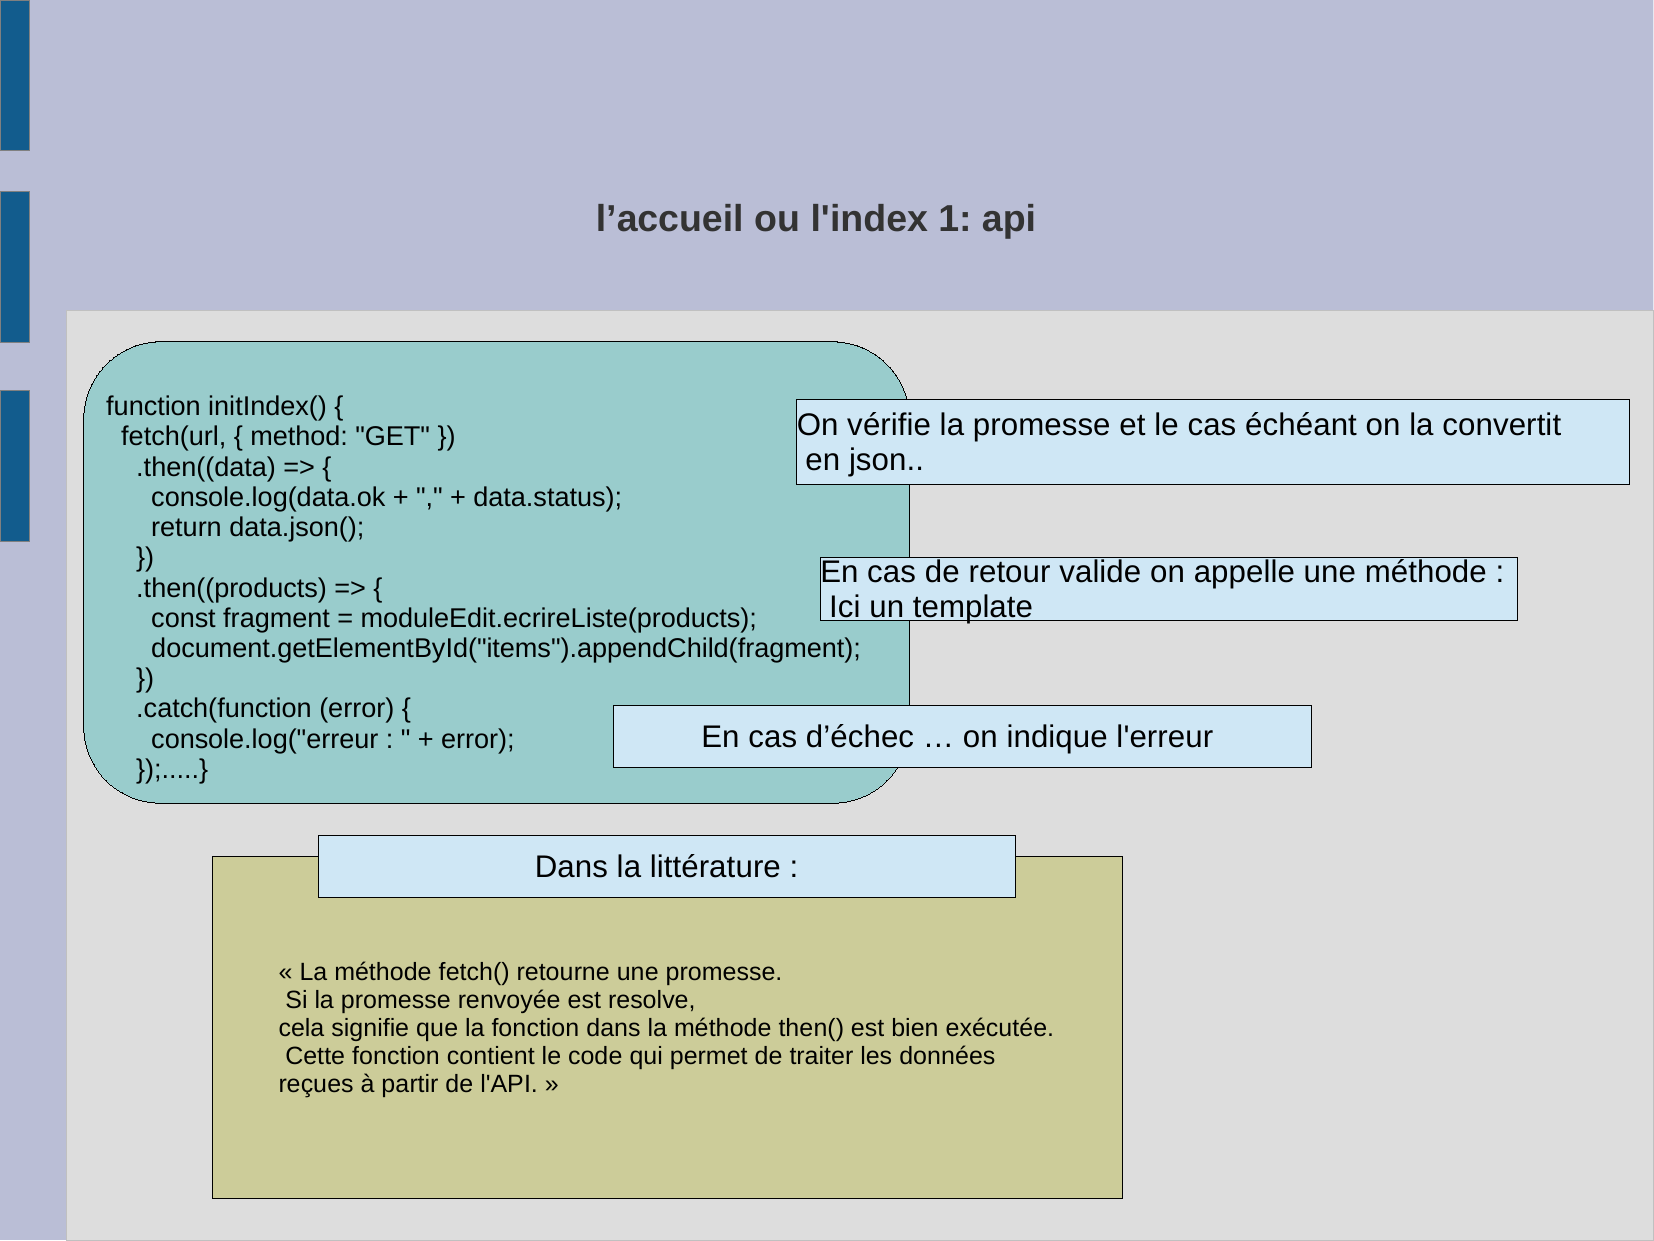

# l’accueil ou l'index 1: api
function initIndex() {
 fetch(url, { method: "GET" })
 .then((data) => {
 console.log(data.ok + "," + data.status);
 return data.json();
 })
 .then((products) => {
 const fragment = moduleEdit.ecrireListe(products);
 document.getElementById("items").appendChild(fragment);
 })
 .catch(function (error) {
 console.log("erreur : " + error);
 });.....}
On vérifie la promesse et le cas échéant on la convertit
 en json..
En cas de retour valide on appelle une méthode :
 Ici un template
En cas d’échec … on indique l'erreur
Dans la littérature :
« La méthode fetch() retourne une promesse.
 Si la promesse renvoyée est resolve,
cela signifie que la fonction dans la méthode then() est bien exécutée.
 Cette fonction contient le code qui permet de traiter les données
reçues à partir de l'API. »